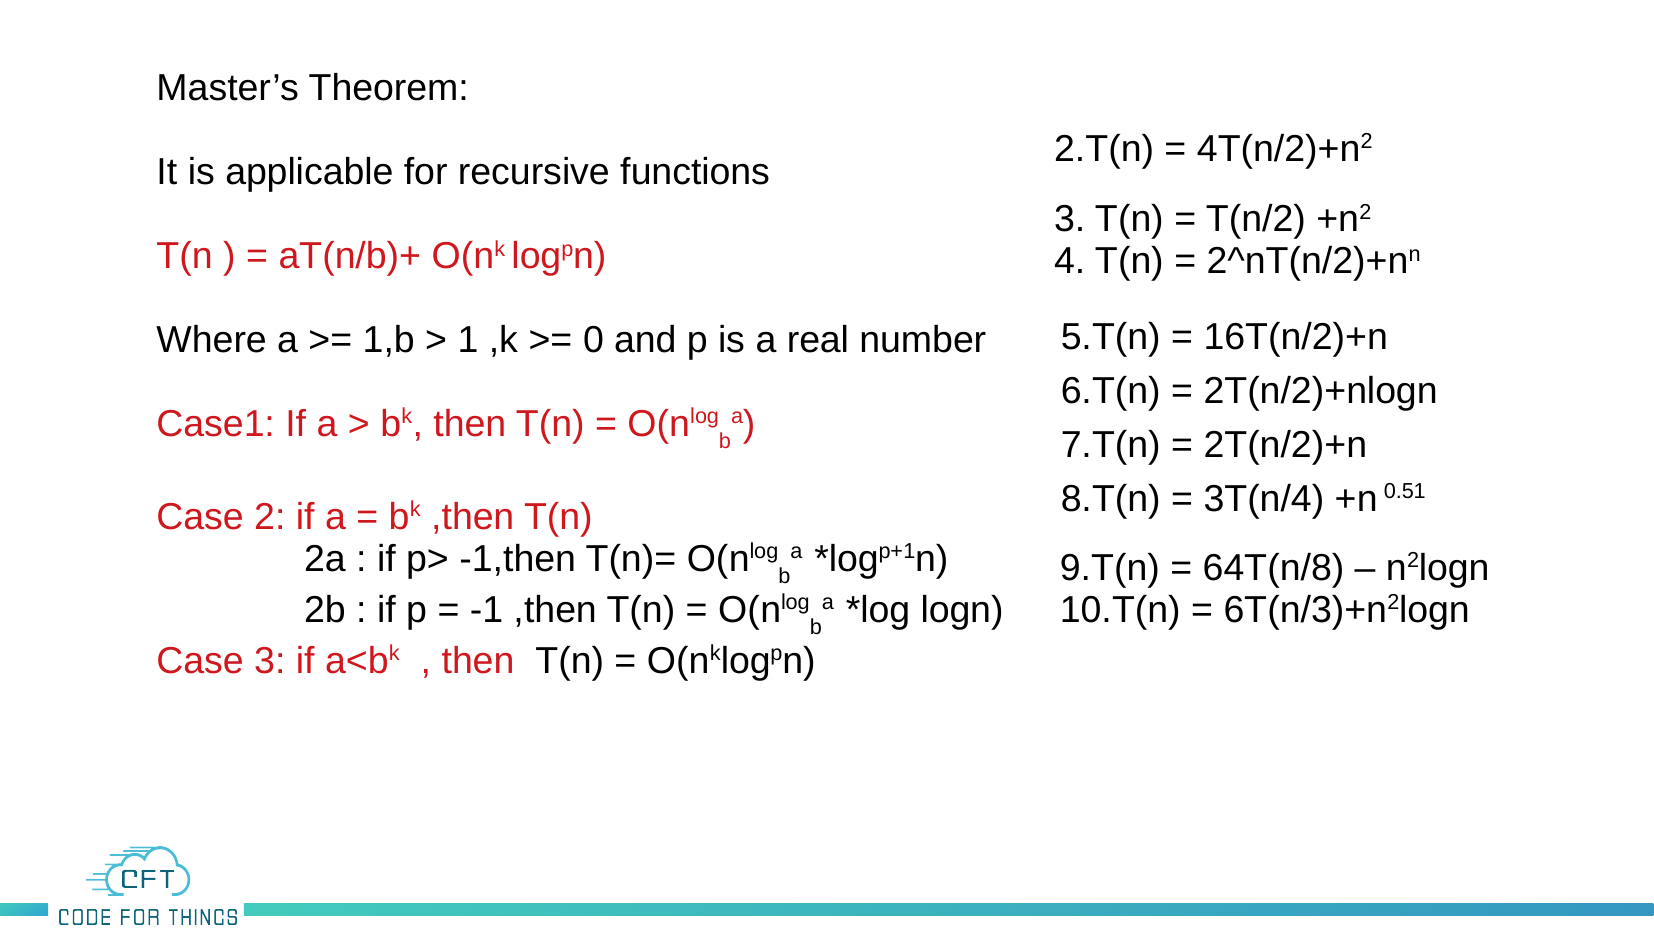

Master’s Theorem:
It is applicable for recursive functions
T(n ) = aT(n/b)+ O(nk logpn)
Where a >= 1,b > 1 ,k >= 0 and p is a real number
Case1: If a > bk, then T(n) = O(nlogba)
Case 2: if a = bk ,then T(n)
		2a : if p> -1,then T(n)= O(nlogba *logp+1n)
		2b : if p = -1 ,then T(n) = O(nlogba *log logn)
Case 3: if a<bk , then T(n) = O(nklogpn)
2.T(n) = 4T(n/2)+n2
3. T(n) = T(n/2) +n2
4. T(n) = 2^nT(n/2)+nn
5.T(n) = 16T(n/2)+n
6.T(n) = 2T(n/2)+nlogn
7.T(n) = 2T(n/2)+n
8.T(n) = 3T(n/4) +n 0.51
9.T(n) = 64T(n/8) – n2logn
10.T(n) = 6T(n/3)+n2logn